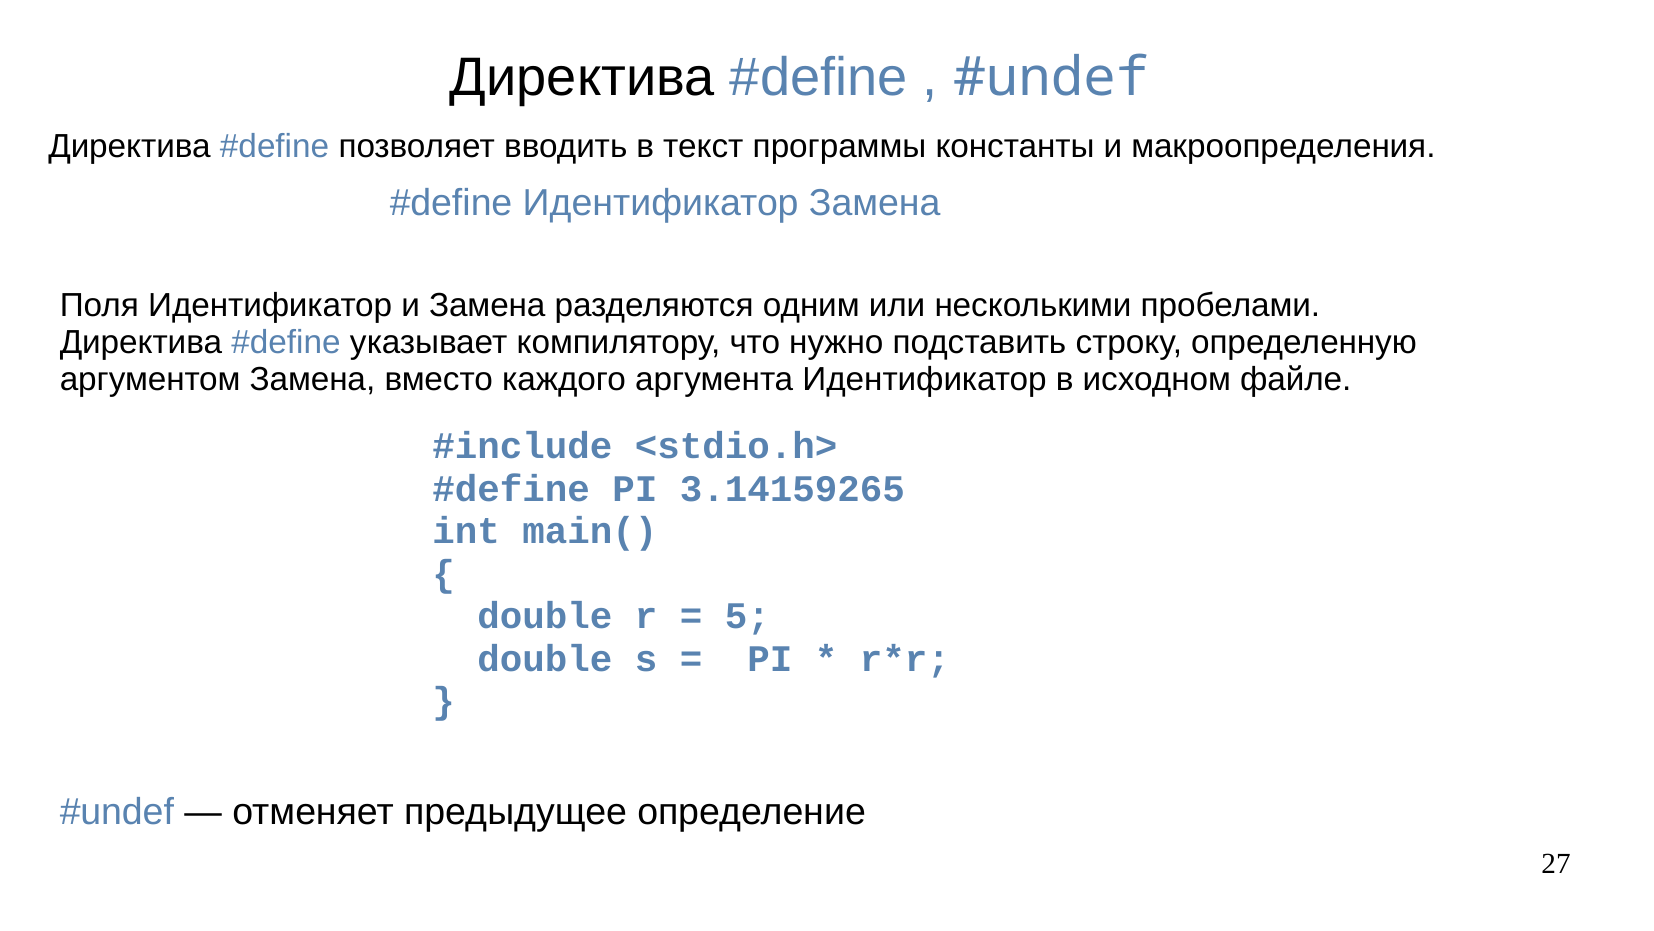

Директива #define , #undef
Директива #define позволяет вводить в текст программы константы и макроопределения.
#define Идентификатор Замена
Поля Идентификатор и Замена разделяются одним или несколькими пробелами.
Директива #define указывает компилятору, что нужно подставить строку, определенную аргументом Замена, вместо каждого аргумента Идентификатор в исходном файле.
#include <stdio.h>
#define PI 3.14159265
int main()
{
 double r = 5;
 double s = PI * r*r;
}
#undef — отменяет предыдущее определение
27